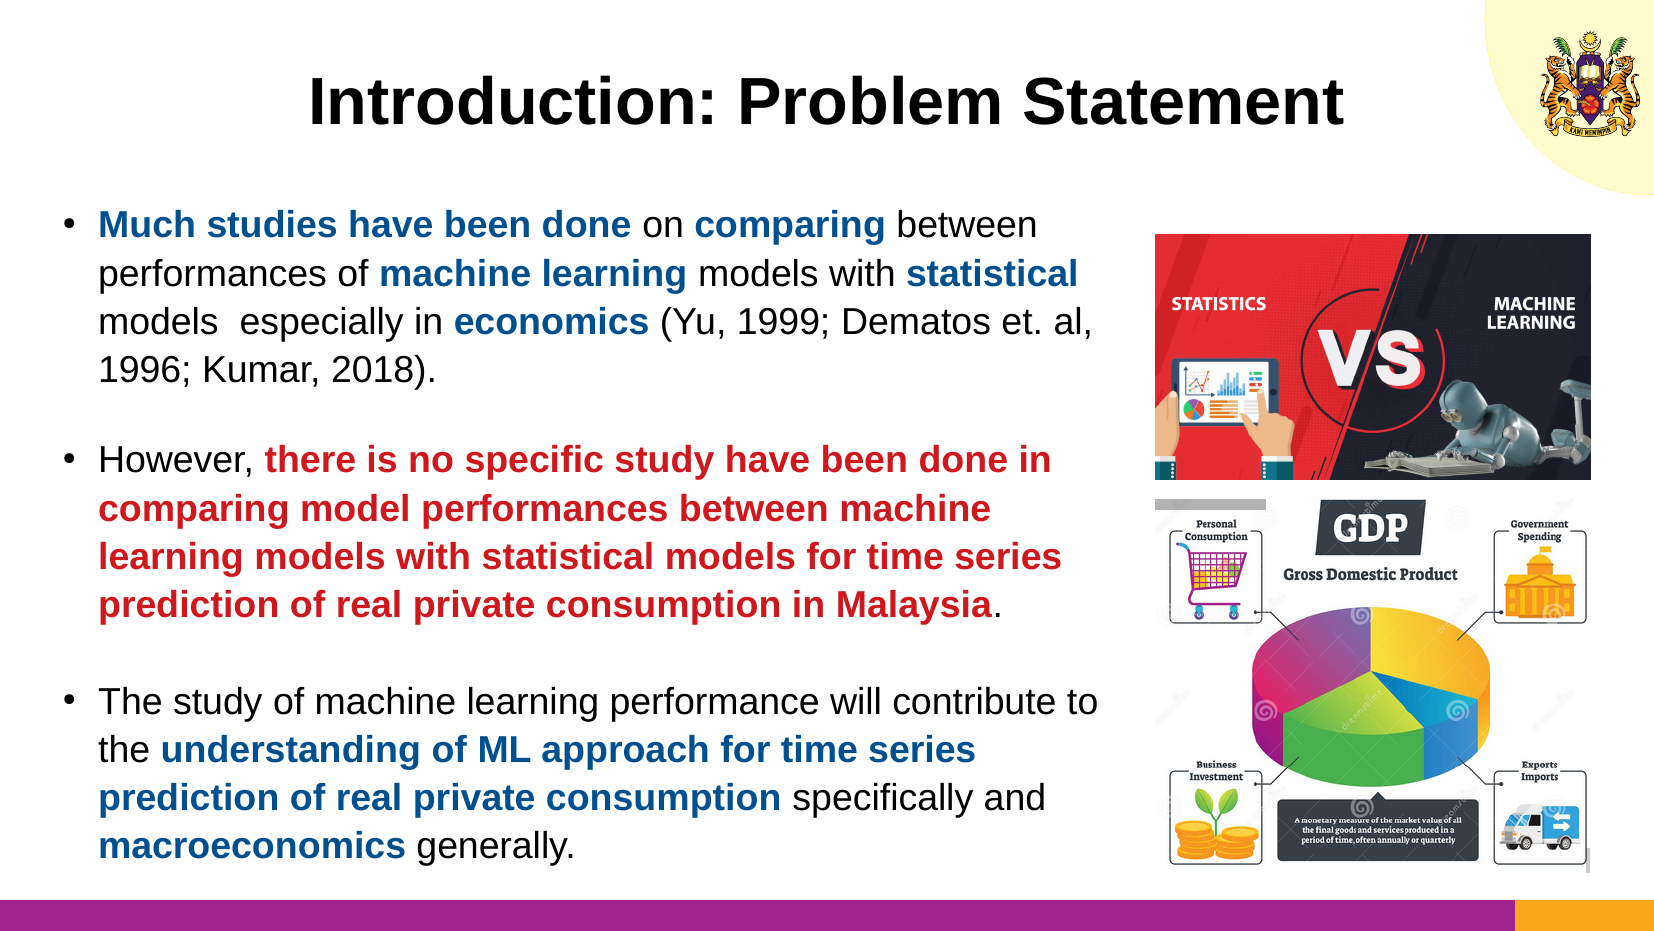

Introduction: Problem Statement
# Much studies have been done on comparing between performances of machine learning models with statistical models especially in economics (Yu, 1999; Dematos et. al, 1996; Kumar, 2018).
However, there is no specific study have been done in comparing model performances between machine learning models with statistical models for time series prediction of real private consumption in Malaysia.
The study of machine learning performance will contribute to the understanding of ML approach for time series prediction of real private consumption specifically and macroeconomics generally.